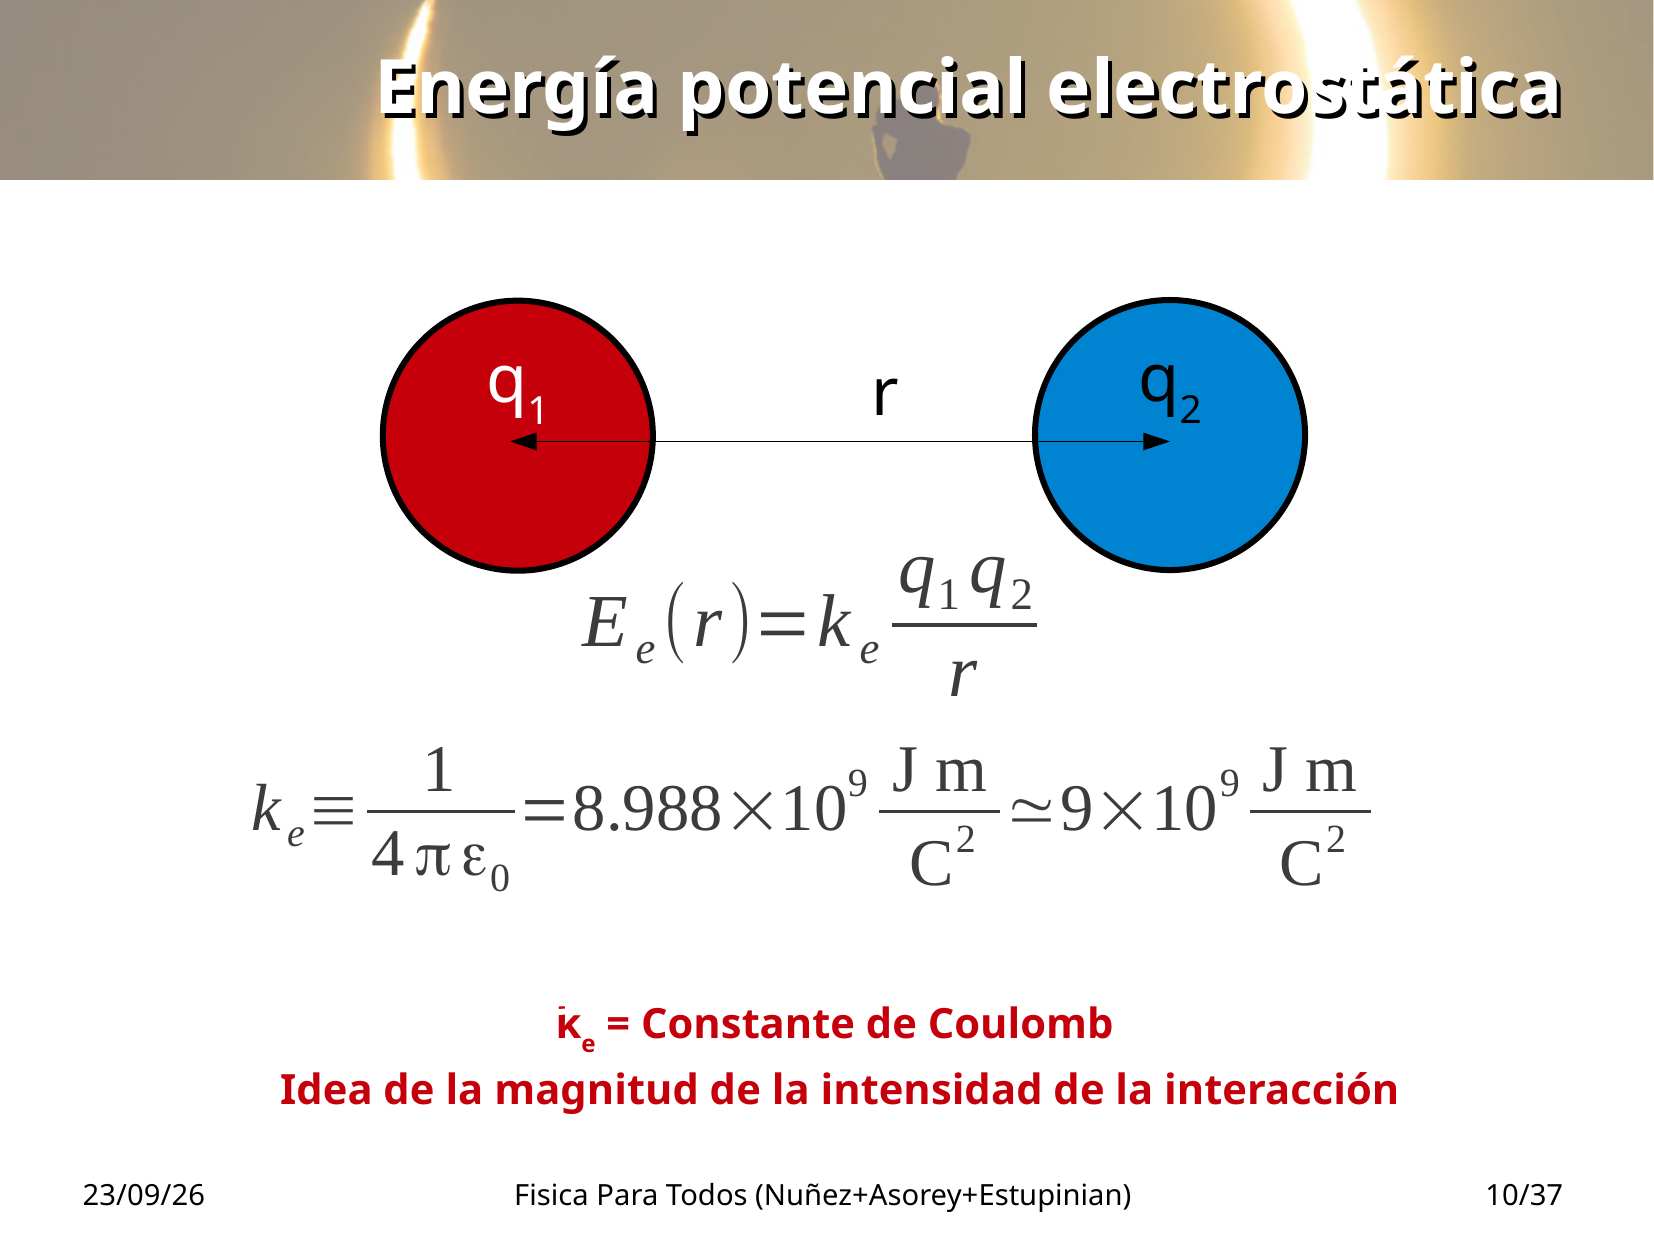

# Energía potencial electrostática
q2
q1
r
ke = Constante de Coulomb
Idea de la magnitud de la intensidad de la interacción
Fisica Para Todos (Nuñez+Asorey+Estupinian)
10